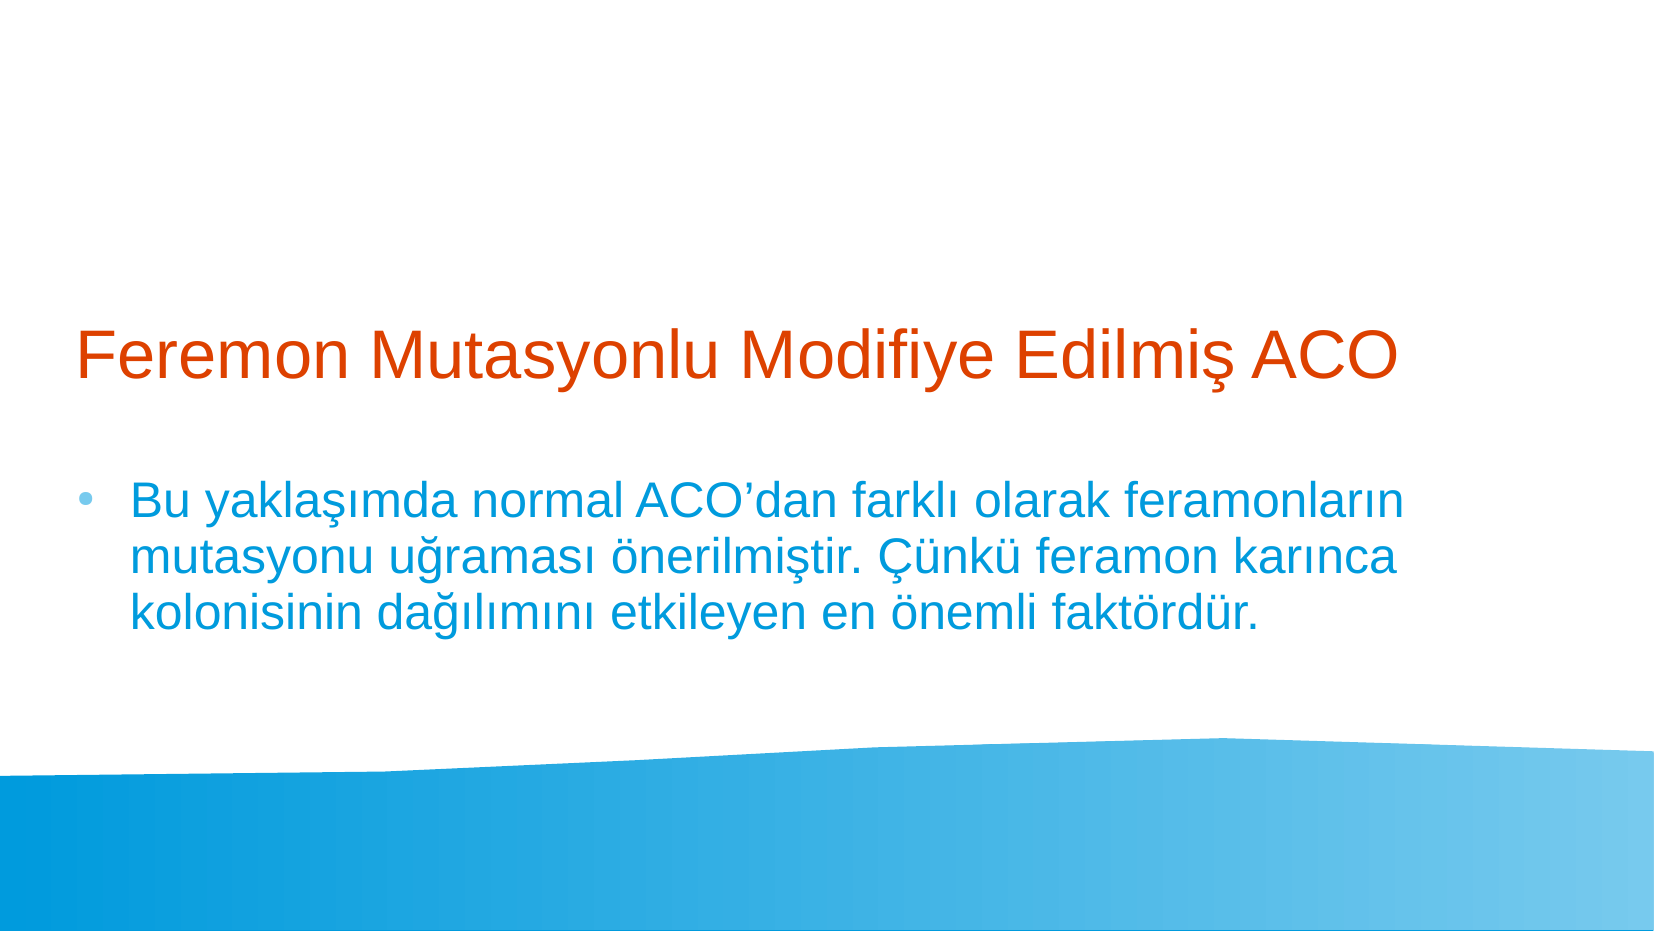

# Feremon Mutasyonlu Modifiye Edilmiş ACO
Bu yaklaşımda normal ACO’dan farklı olarak feramonların mutasyonu uğraması önerilmiştir. Çünkü feramon karınca kolonisinin dağılımını etkileyen en önemli faktördür.